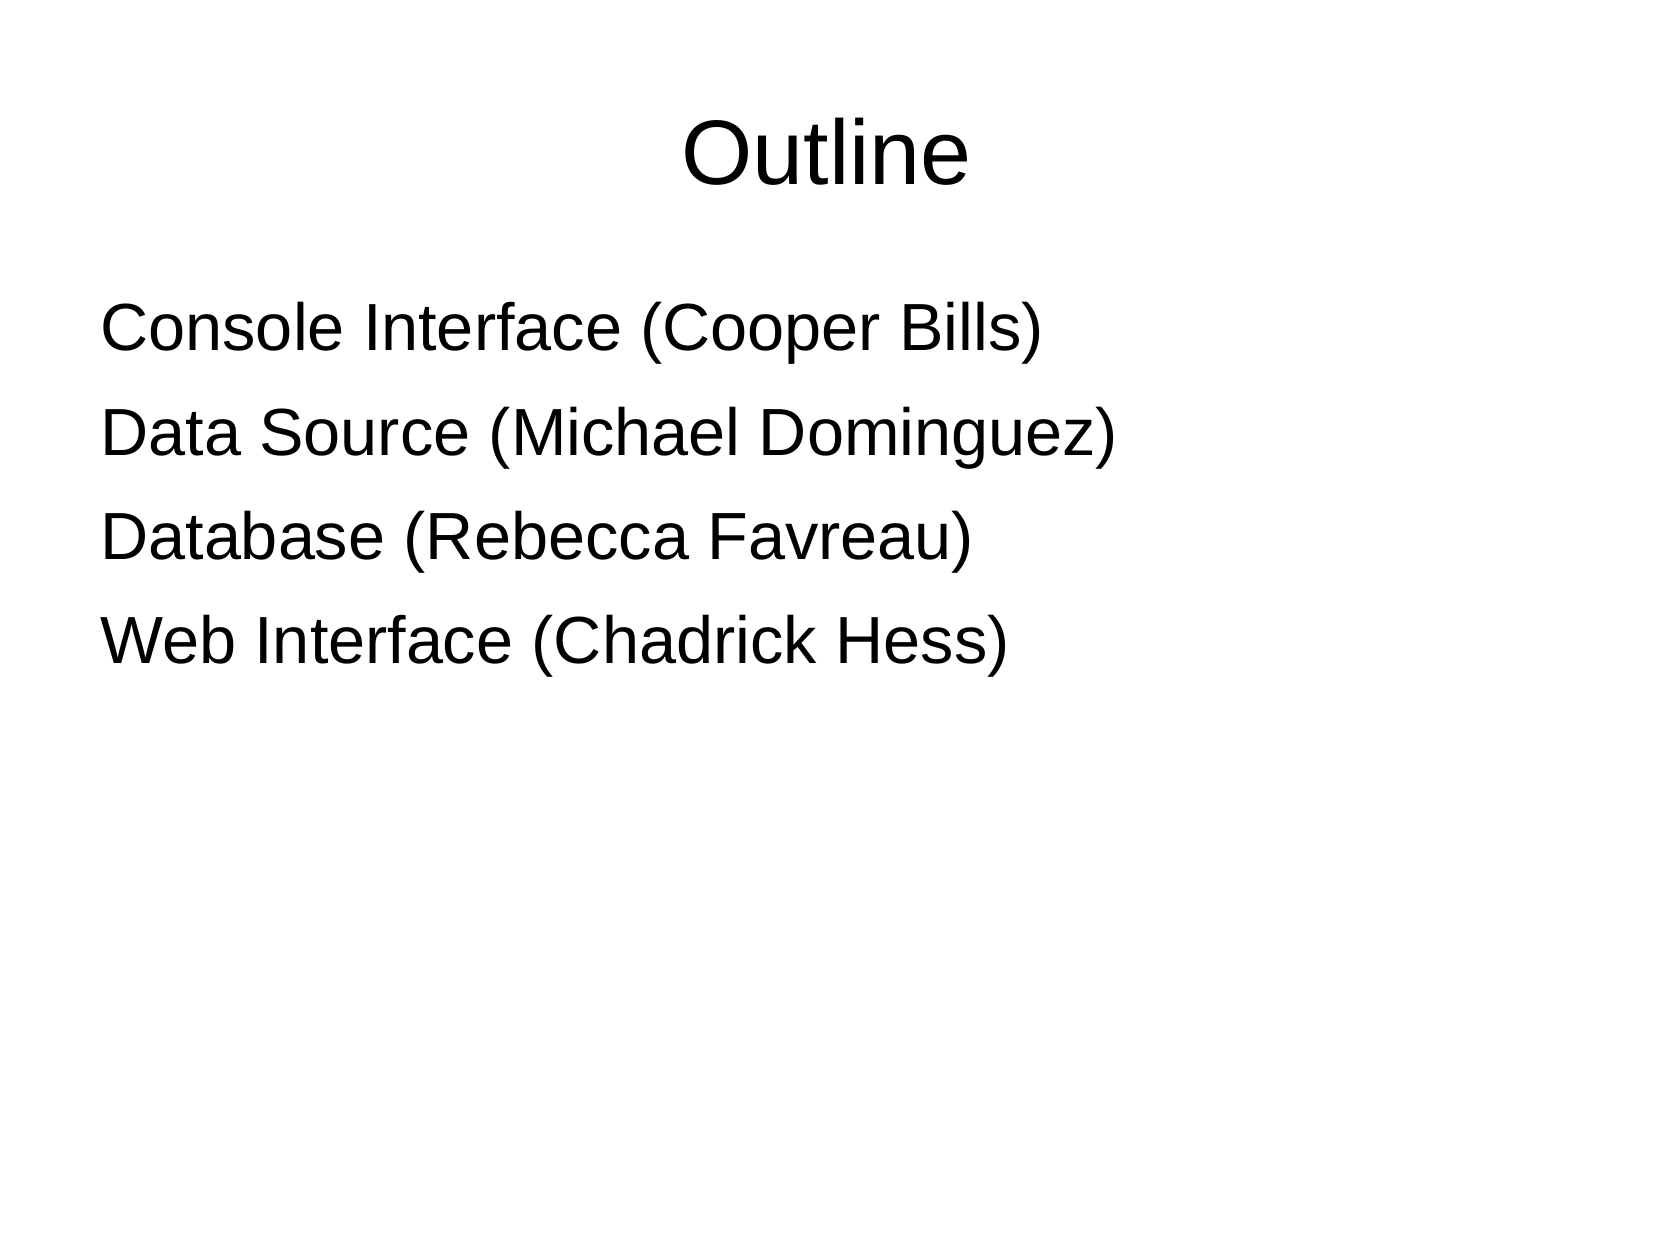

# Outline
Console Interface (Cooper Bills)
Data Source (Michael Dominguez)
Database (Rebecca Favreau)
Web Interface (Chadrick Hess)